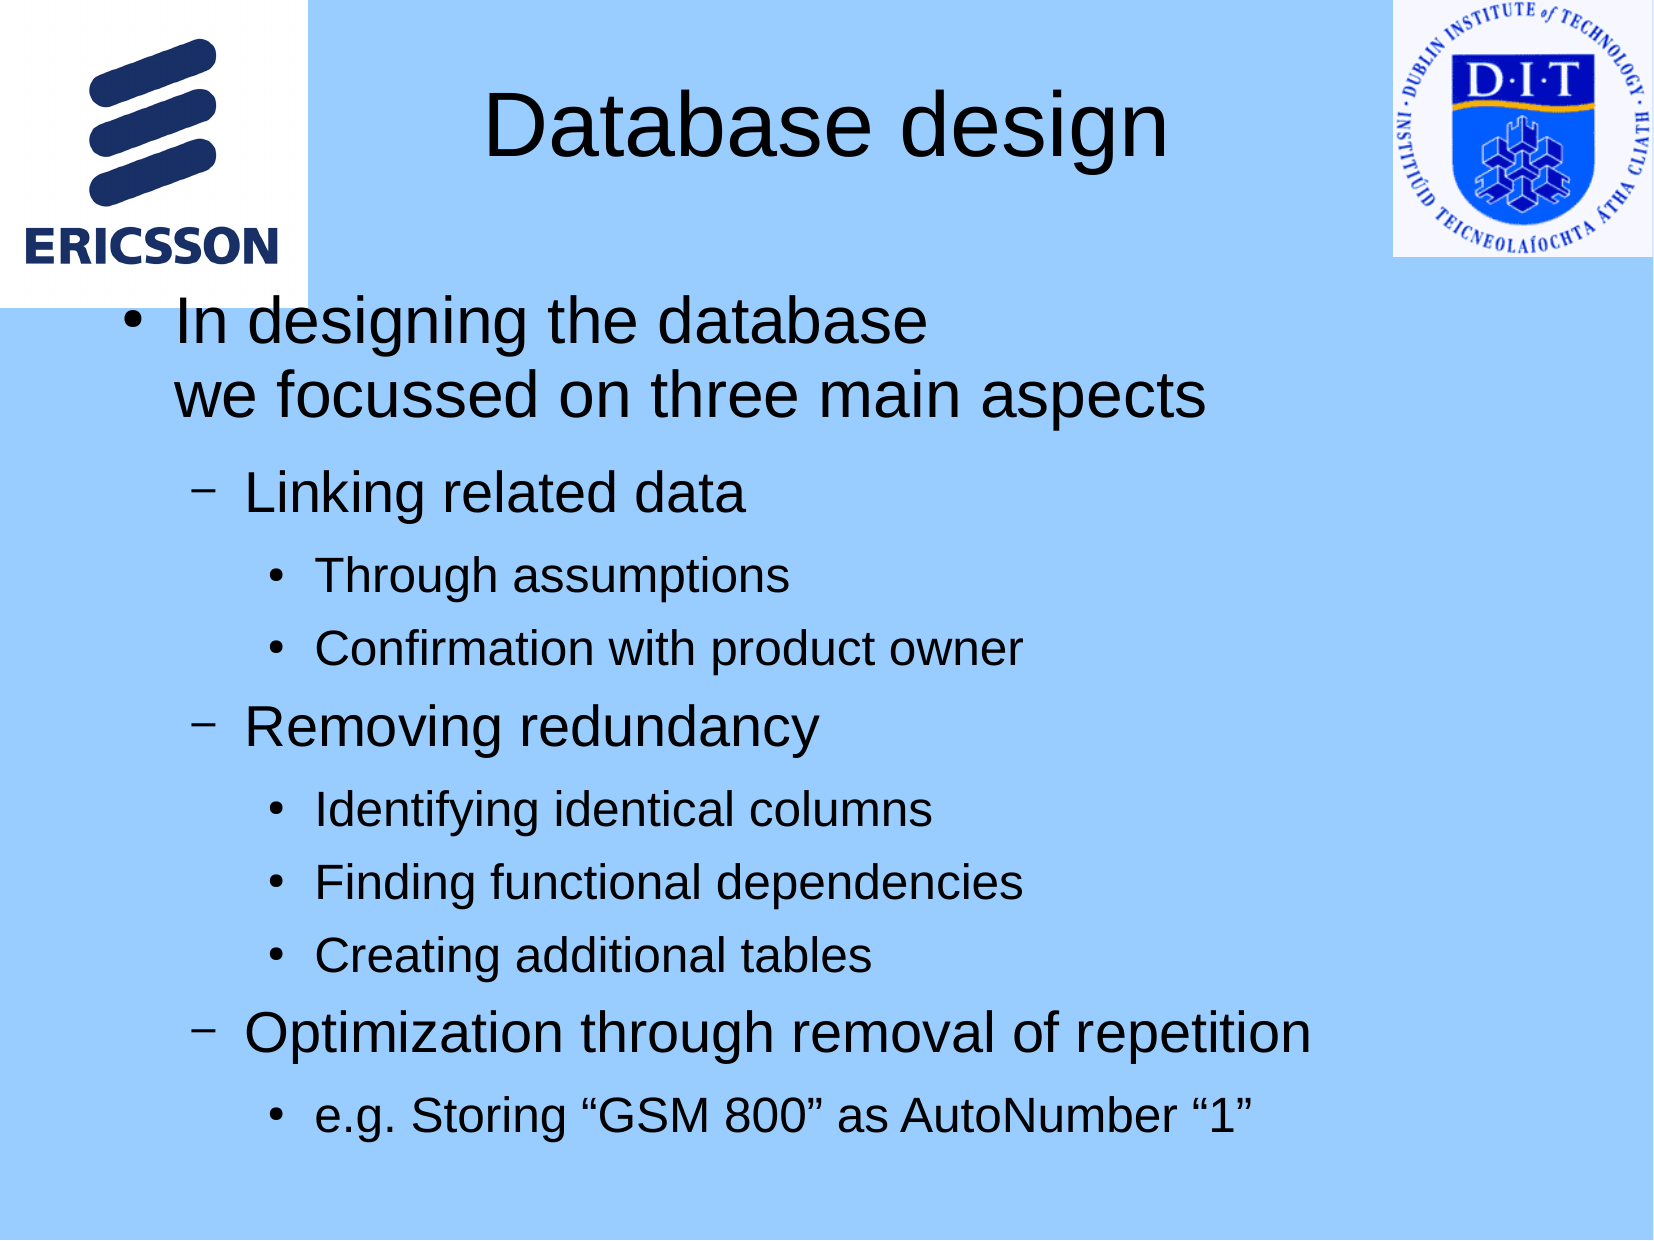

# Database design
In designing the database
we focussed on three main aspects
Linking related data
Through assumptions
Confirmation with product owner
Removing redundancy
Identifying identical columns
Finding functional dependencies
Creating additional tables
Optimization through removal of repetition
e.g. Storing “GSM 800” as AutoNumber “1”